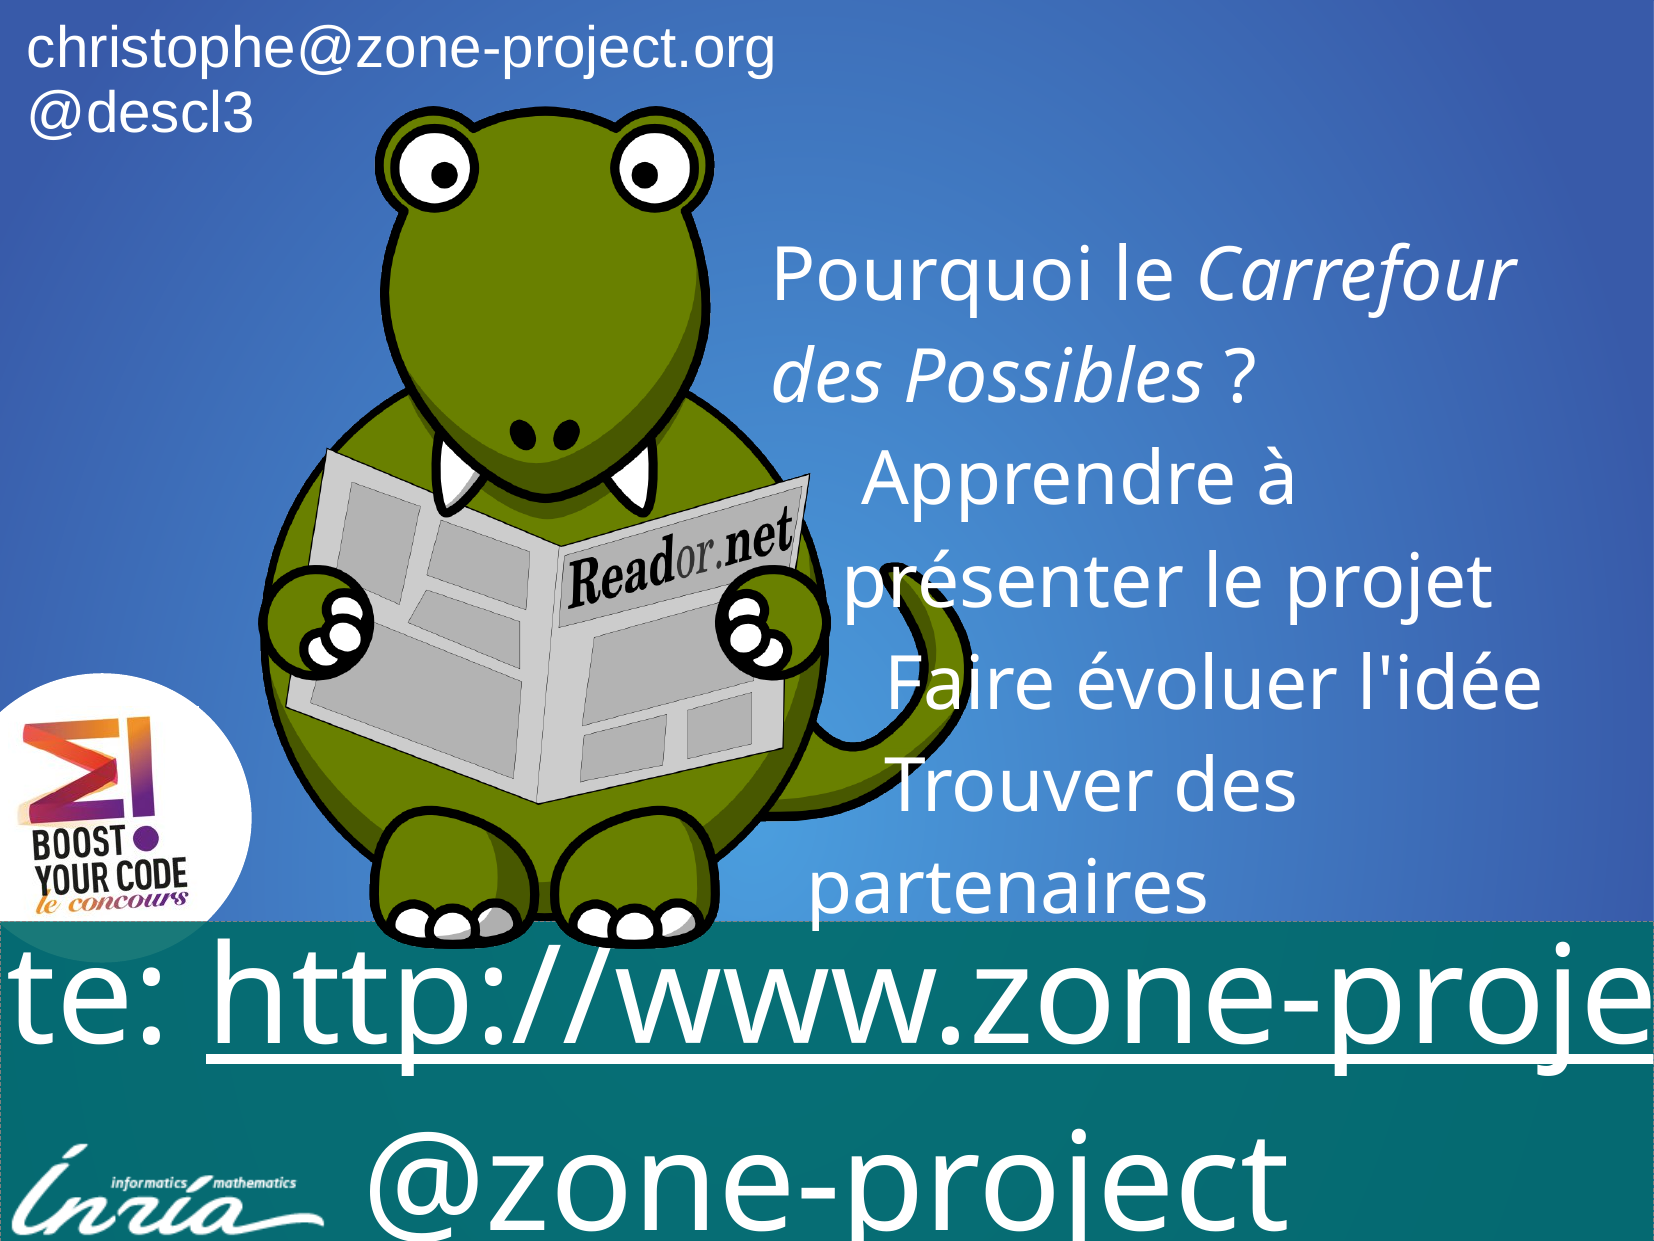

christophe@zone-project.org
@descl3
Pourquoi le Carrefour des Possibles ?
 Apprendre à présenter le projet
 Faire évoluer l'idée
 Trouver des partenaires
Website: http://www.zone-project.org
@zone-project